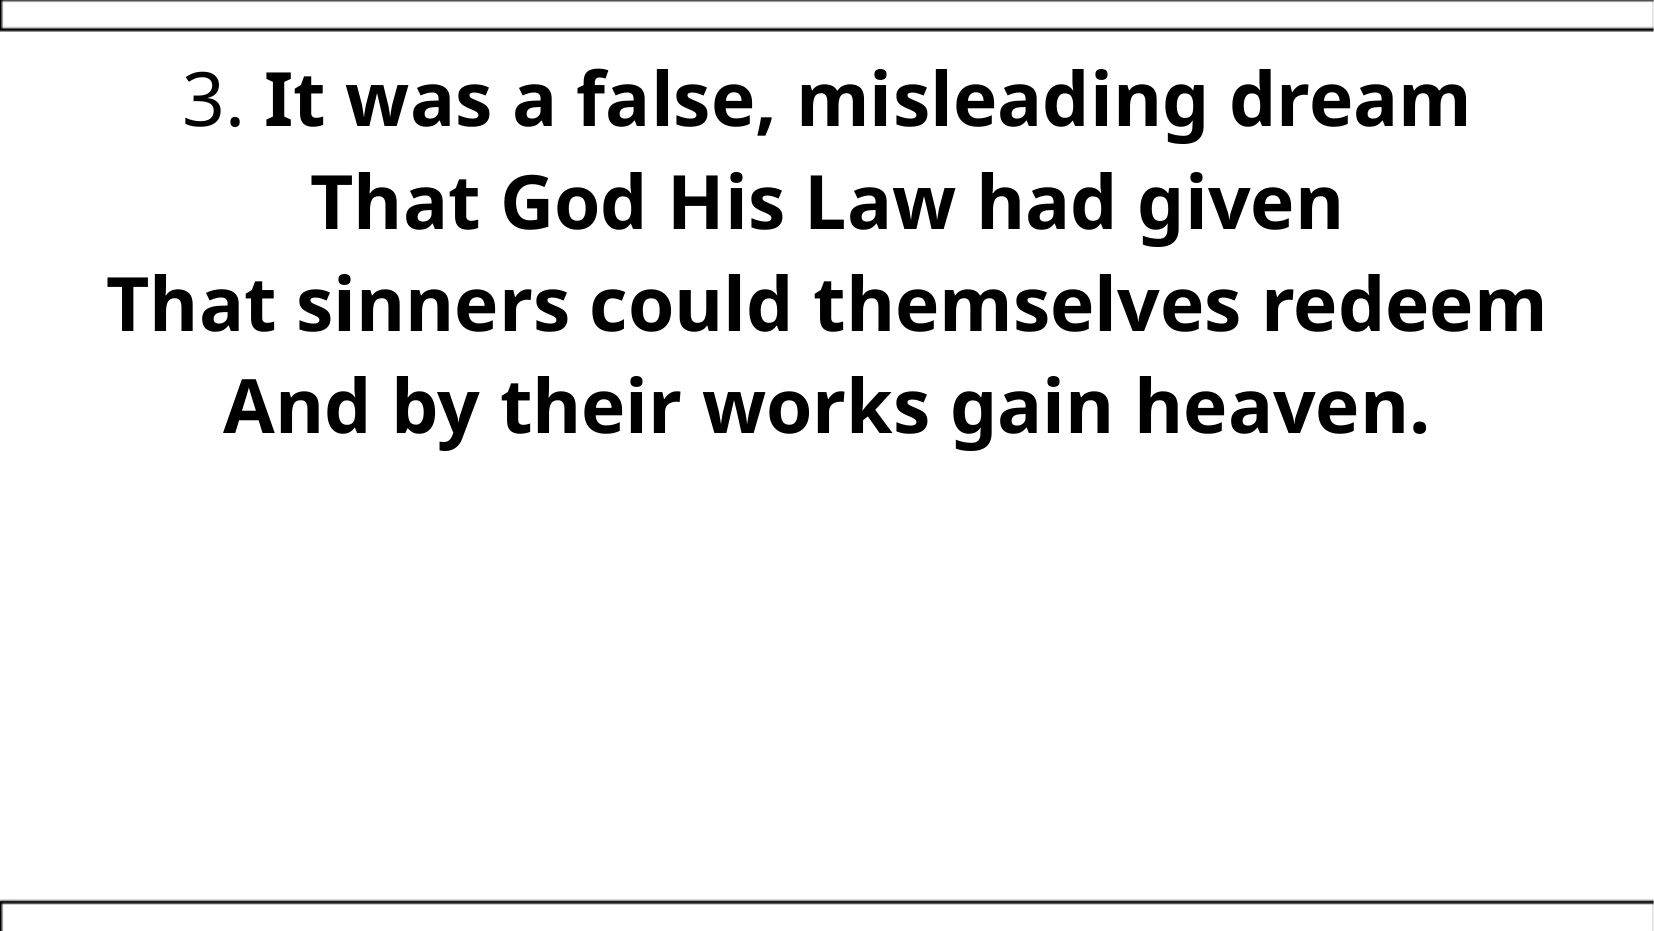

3. It was a false, misleading dream
That God His Law had given
That sinners could themselves redeem
And by their works gain heaven.